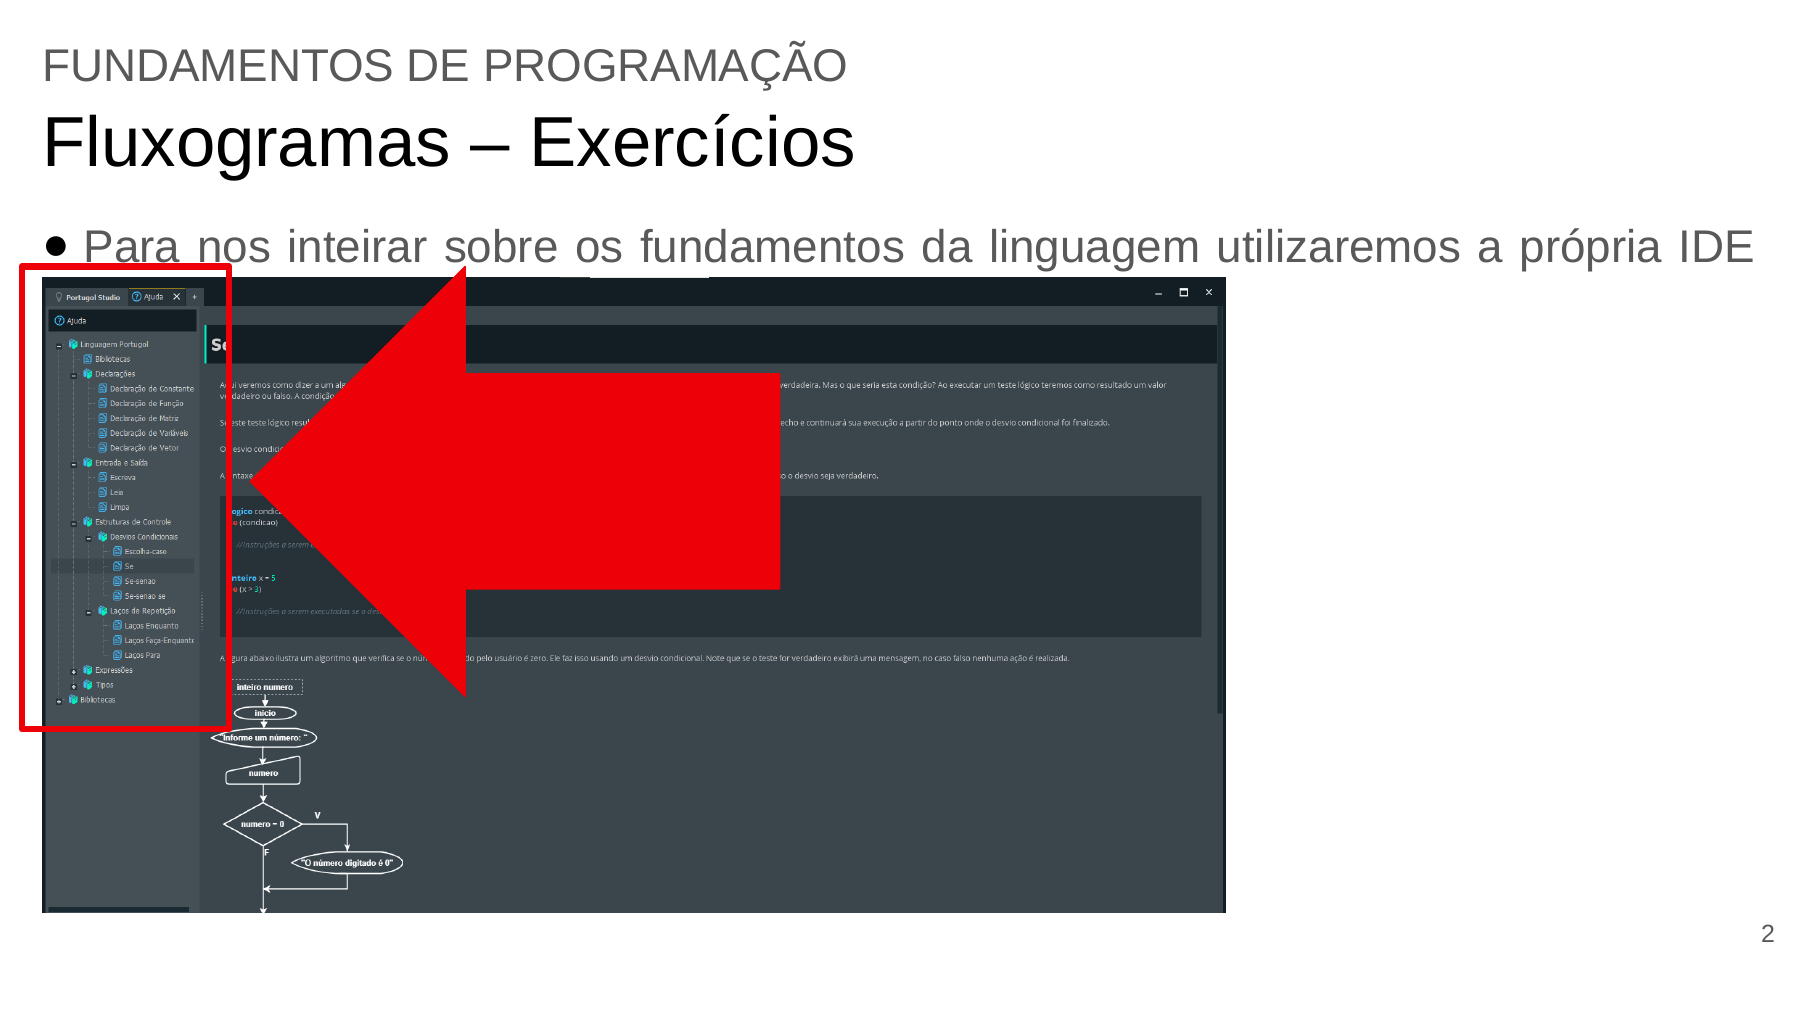

FUNDAMENTOS DE PROGRAMAÇÃO
Fluxogramas – Exercícios
Para nos inteirar sobre os fundamentos da linguagem utilizaremos a própria IDE do Portugol Studio: